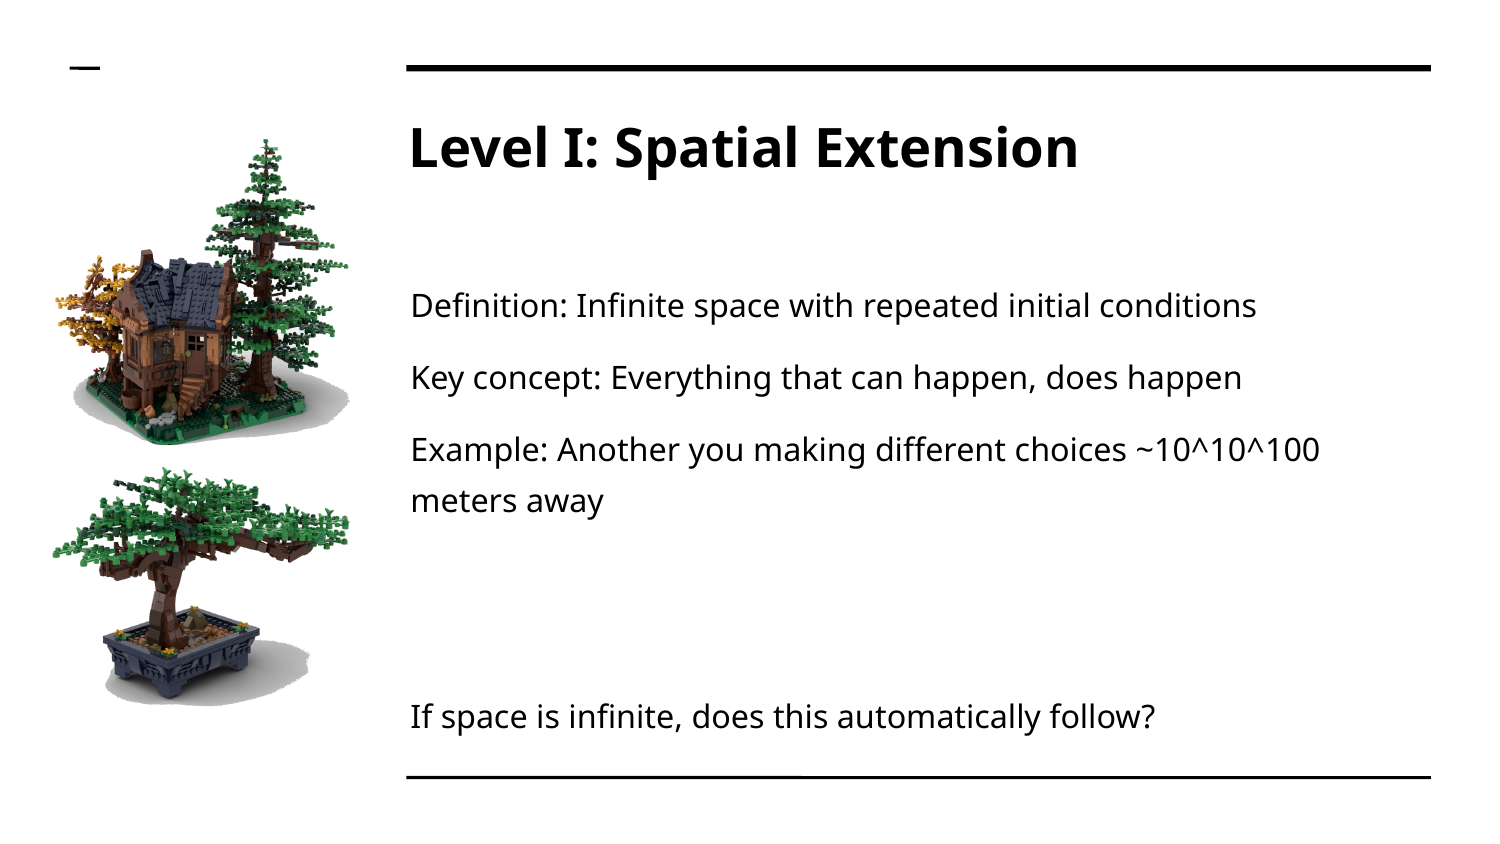

# Level I: Spatial Extension
Definition: Infinite space with repeated initial conditions
Key concept: Everything that can happen, does happen
Example: Another you making different choices ~10^10^100 meters away
If space is infinite, does this automatically follow?